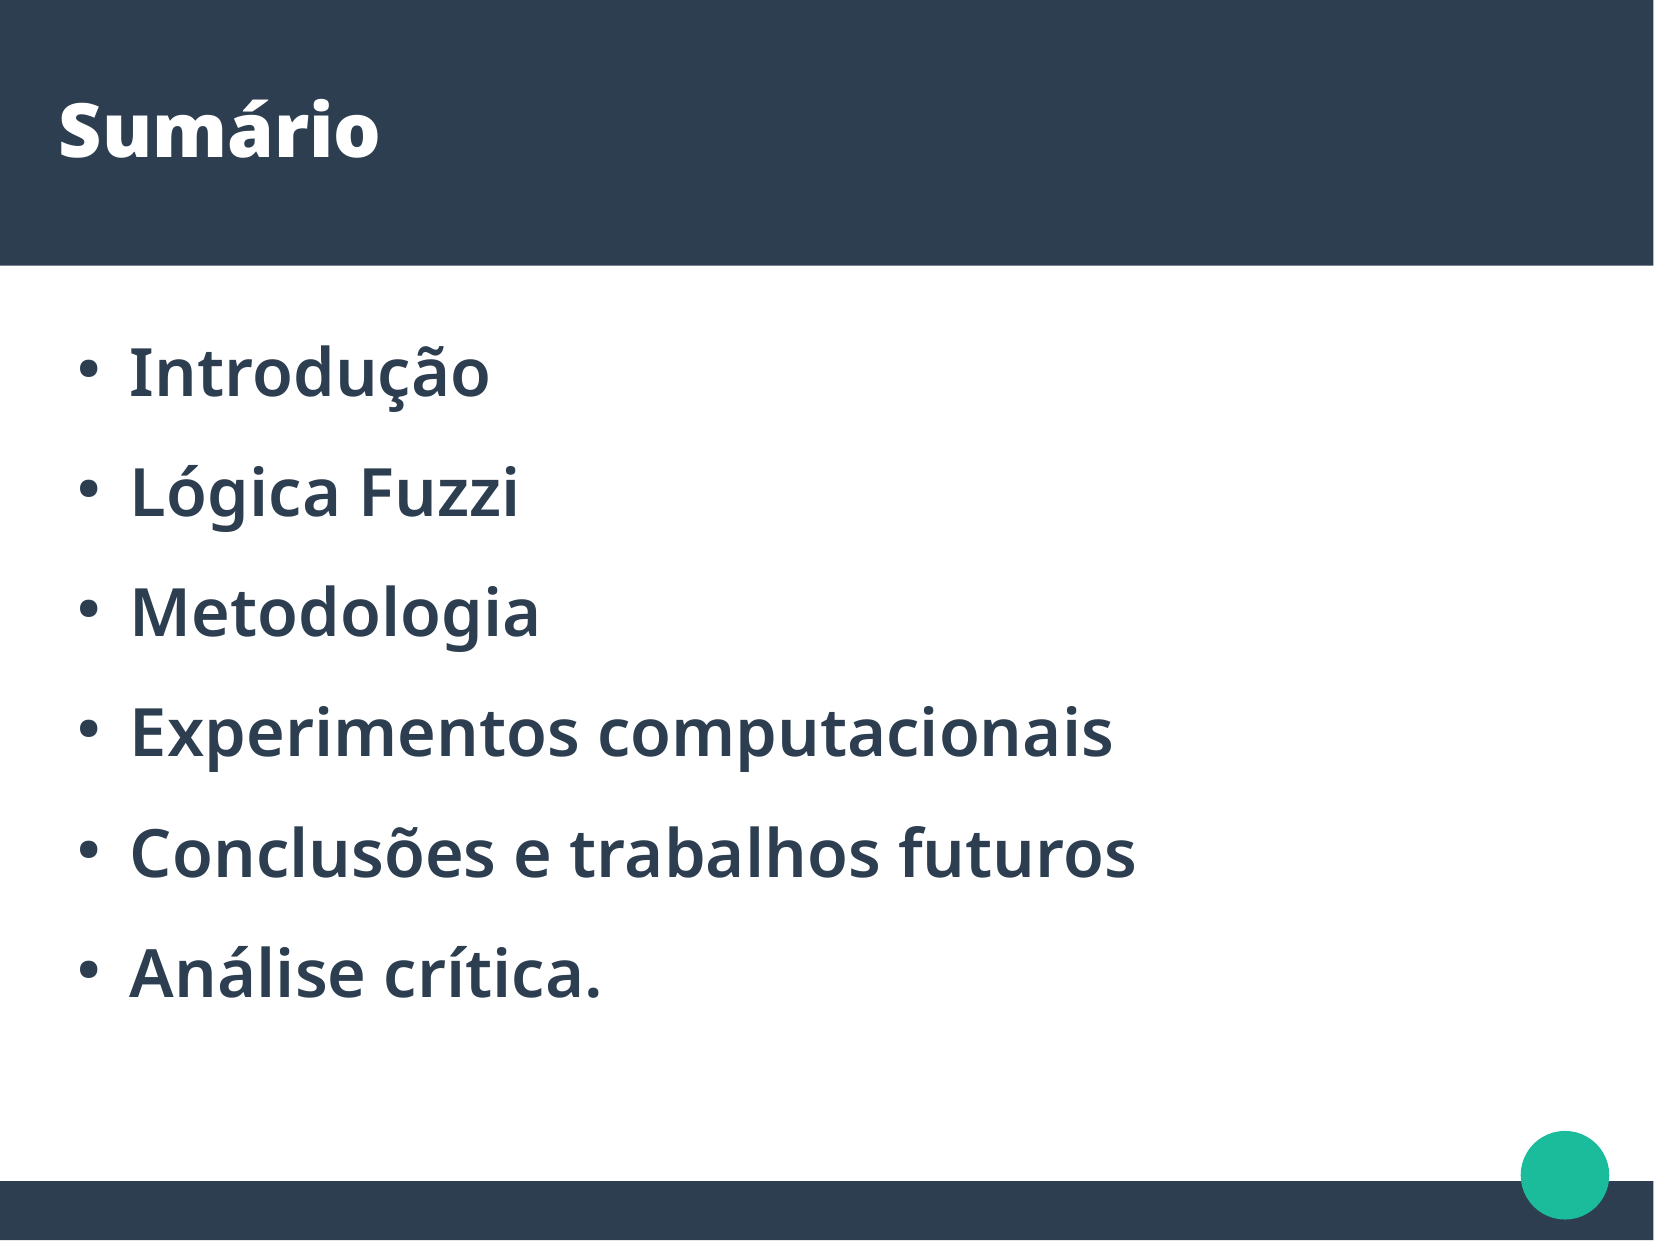

# Sumário
Introdução
Lógica Fuzzi
Metodologia
Experimentos computacionais
Conclusões e trabalhos futuros
Análise crítica.